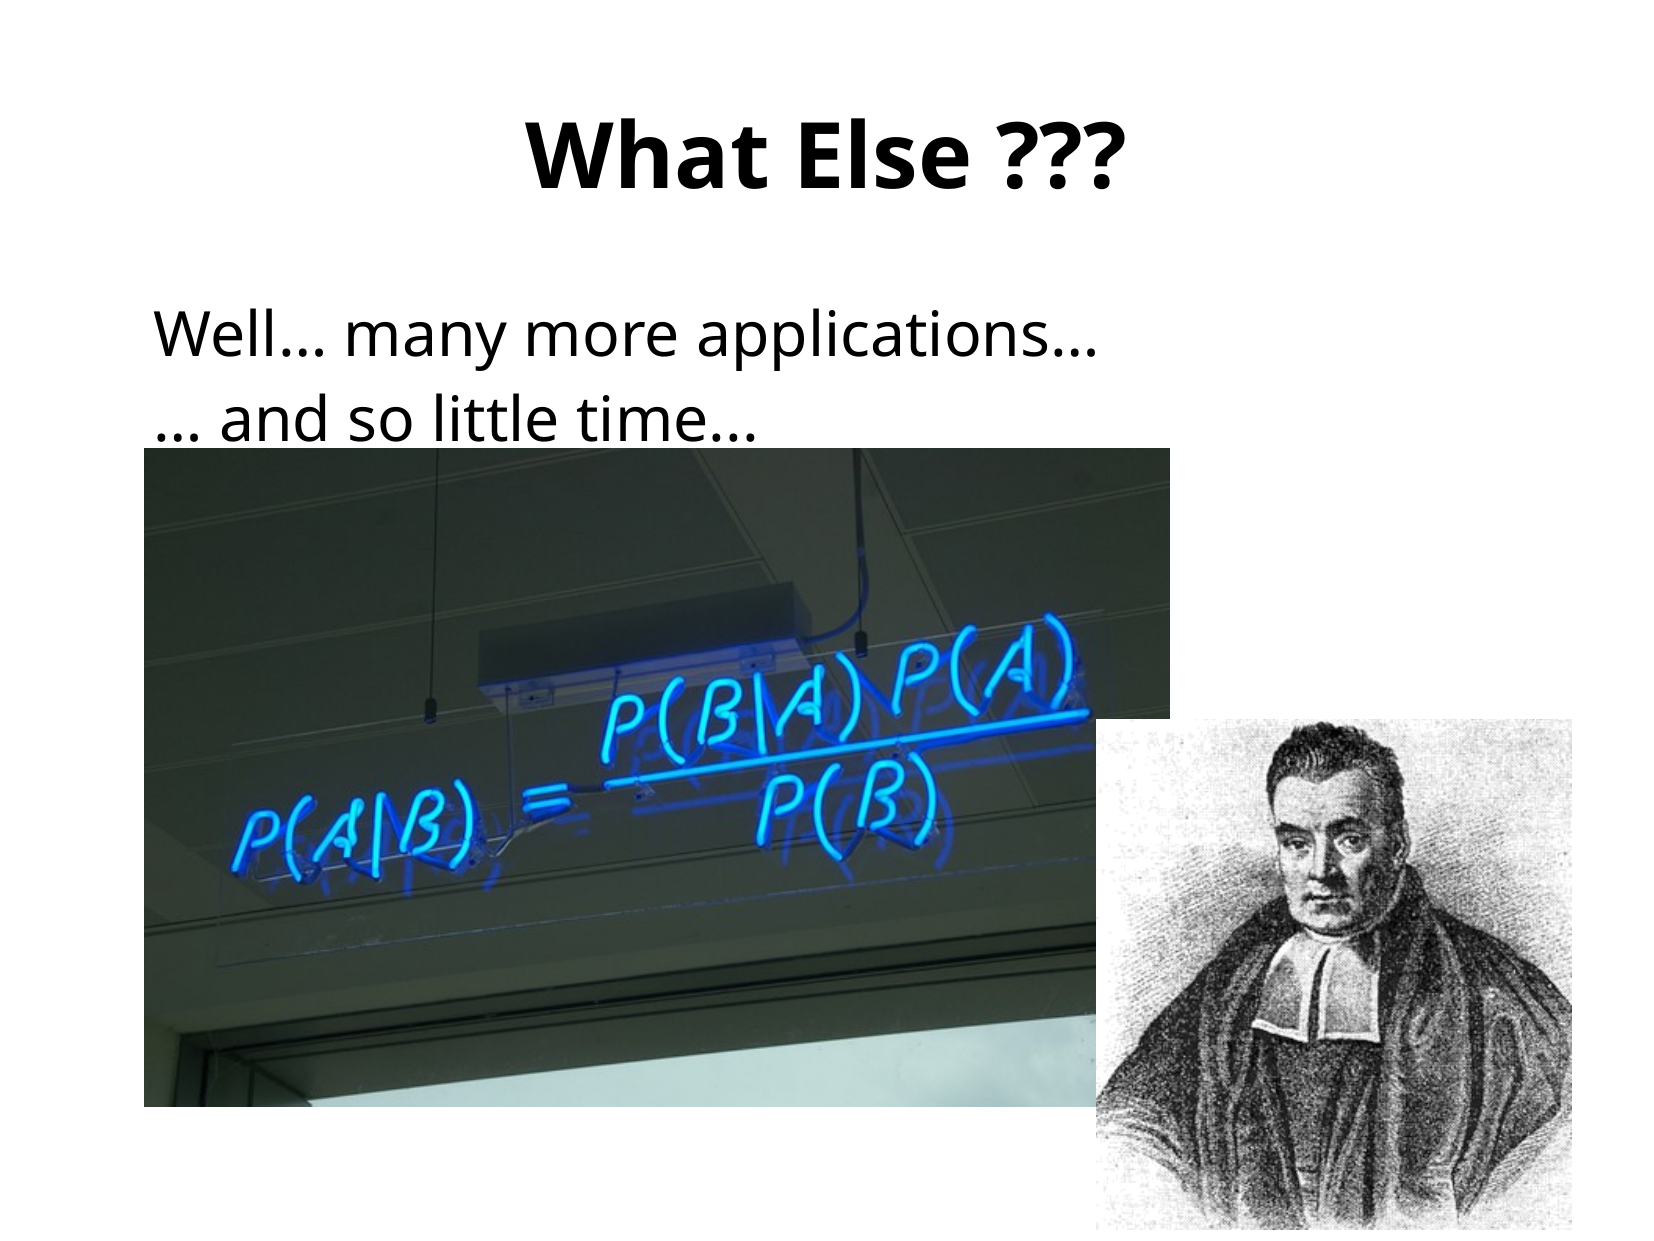

# What Else ???
Well… many more applications…
… and so little time...